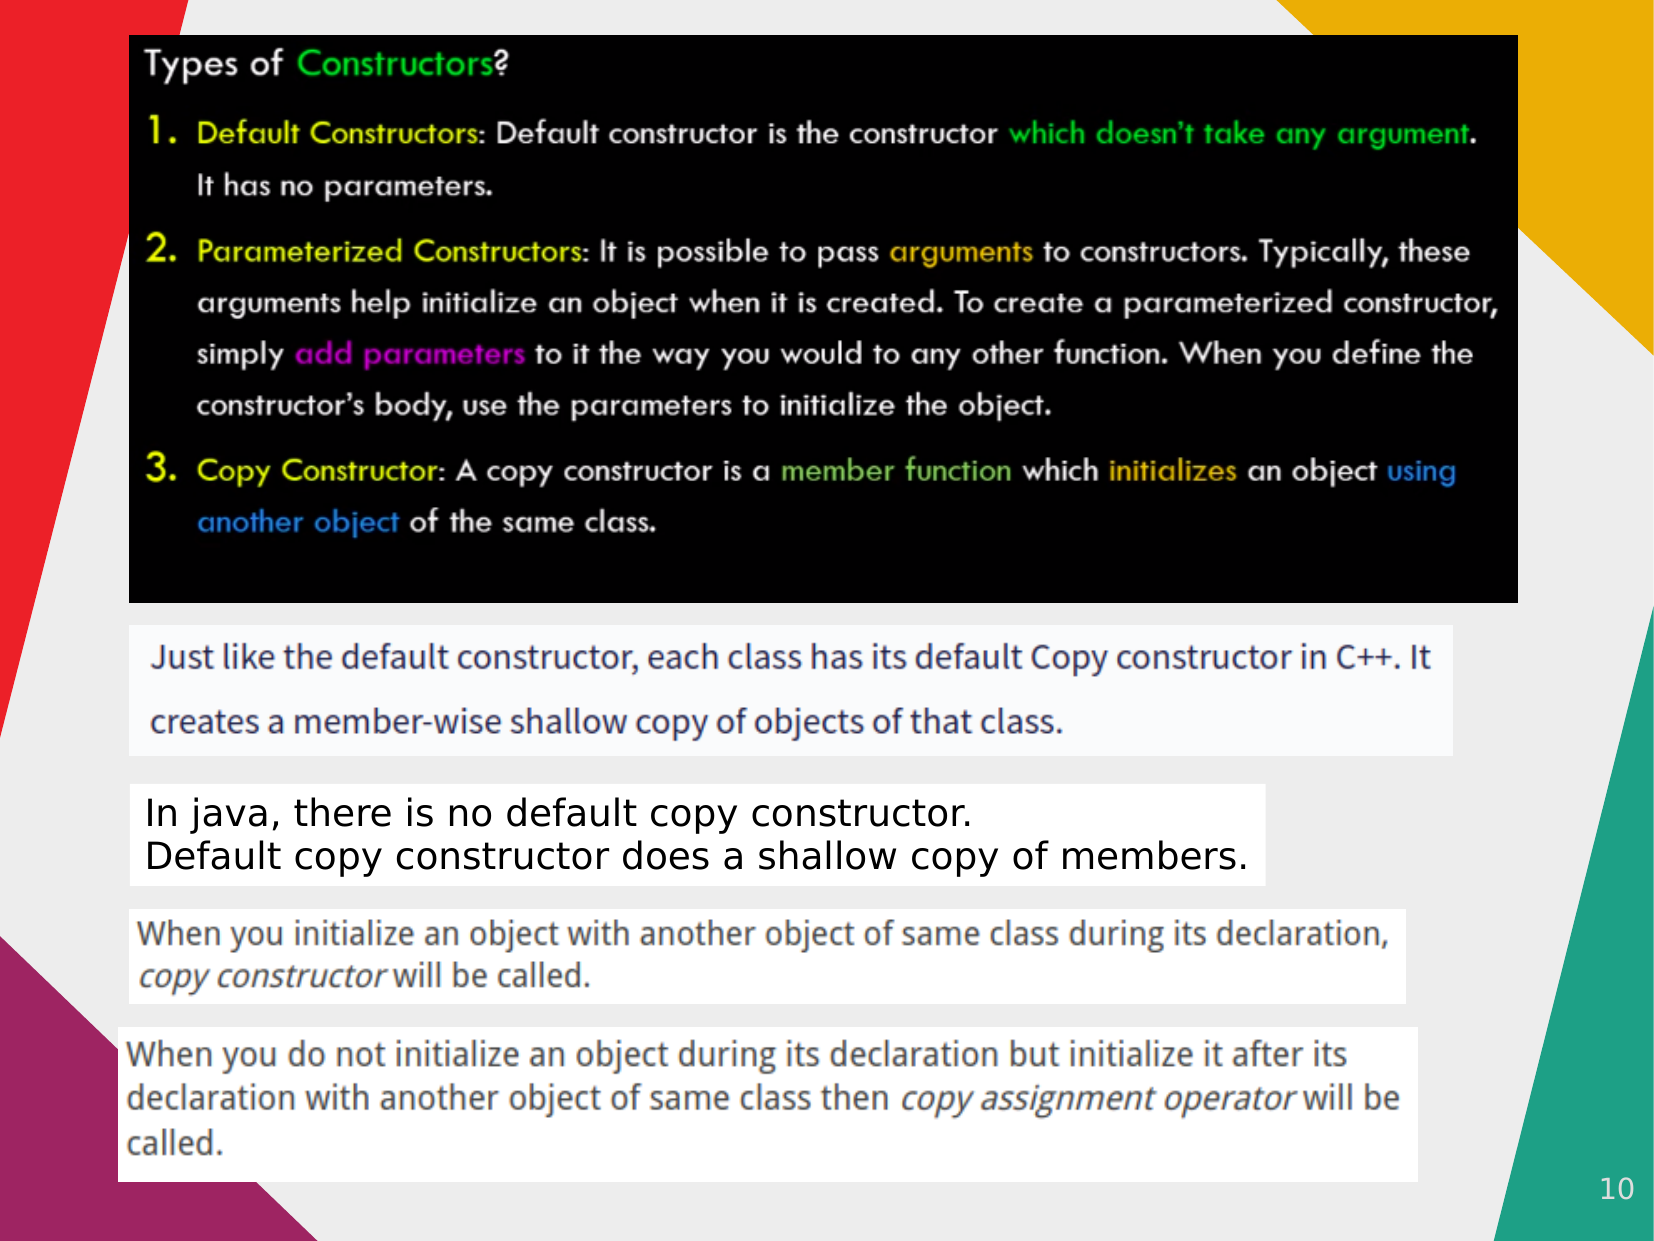

In java, there is no default copy constructor.
Default copy constructor does a shallow copy of members.
10